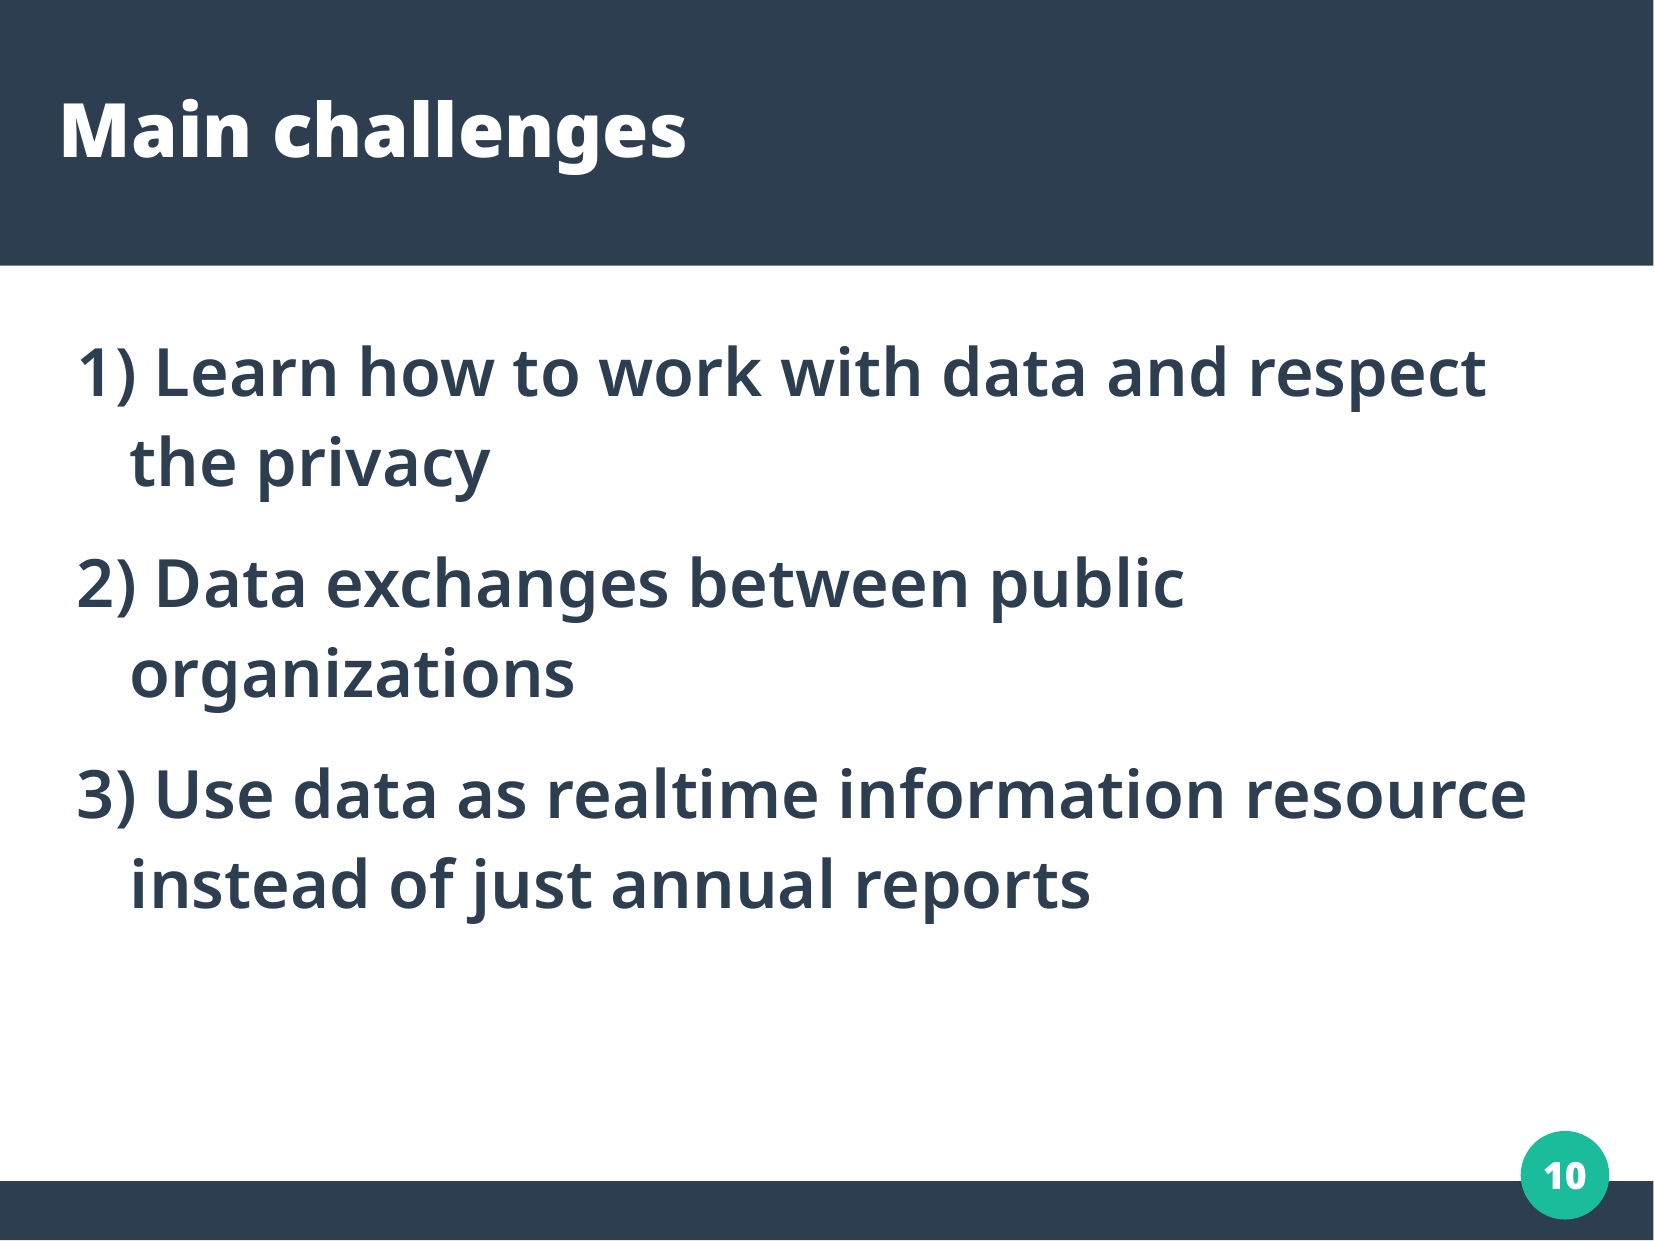

# Main challenges
 Learn how to work with data and respect the privacy
 Data exchanges between public organizations
 Use data as realtime information resource instead of just annual reports
10